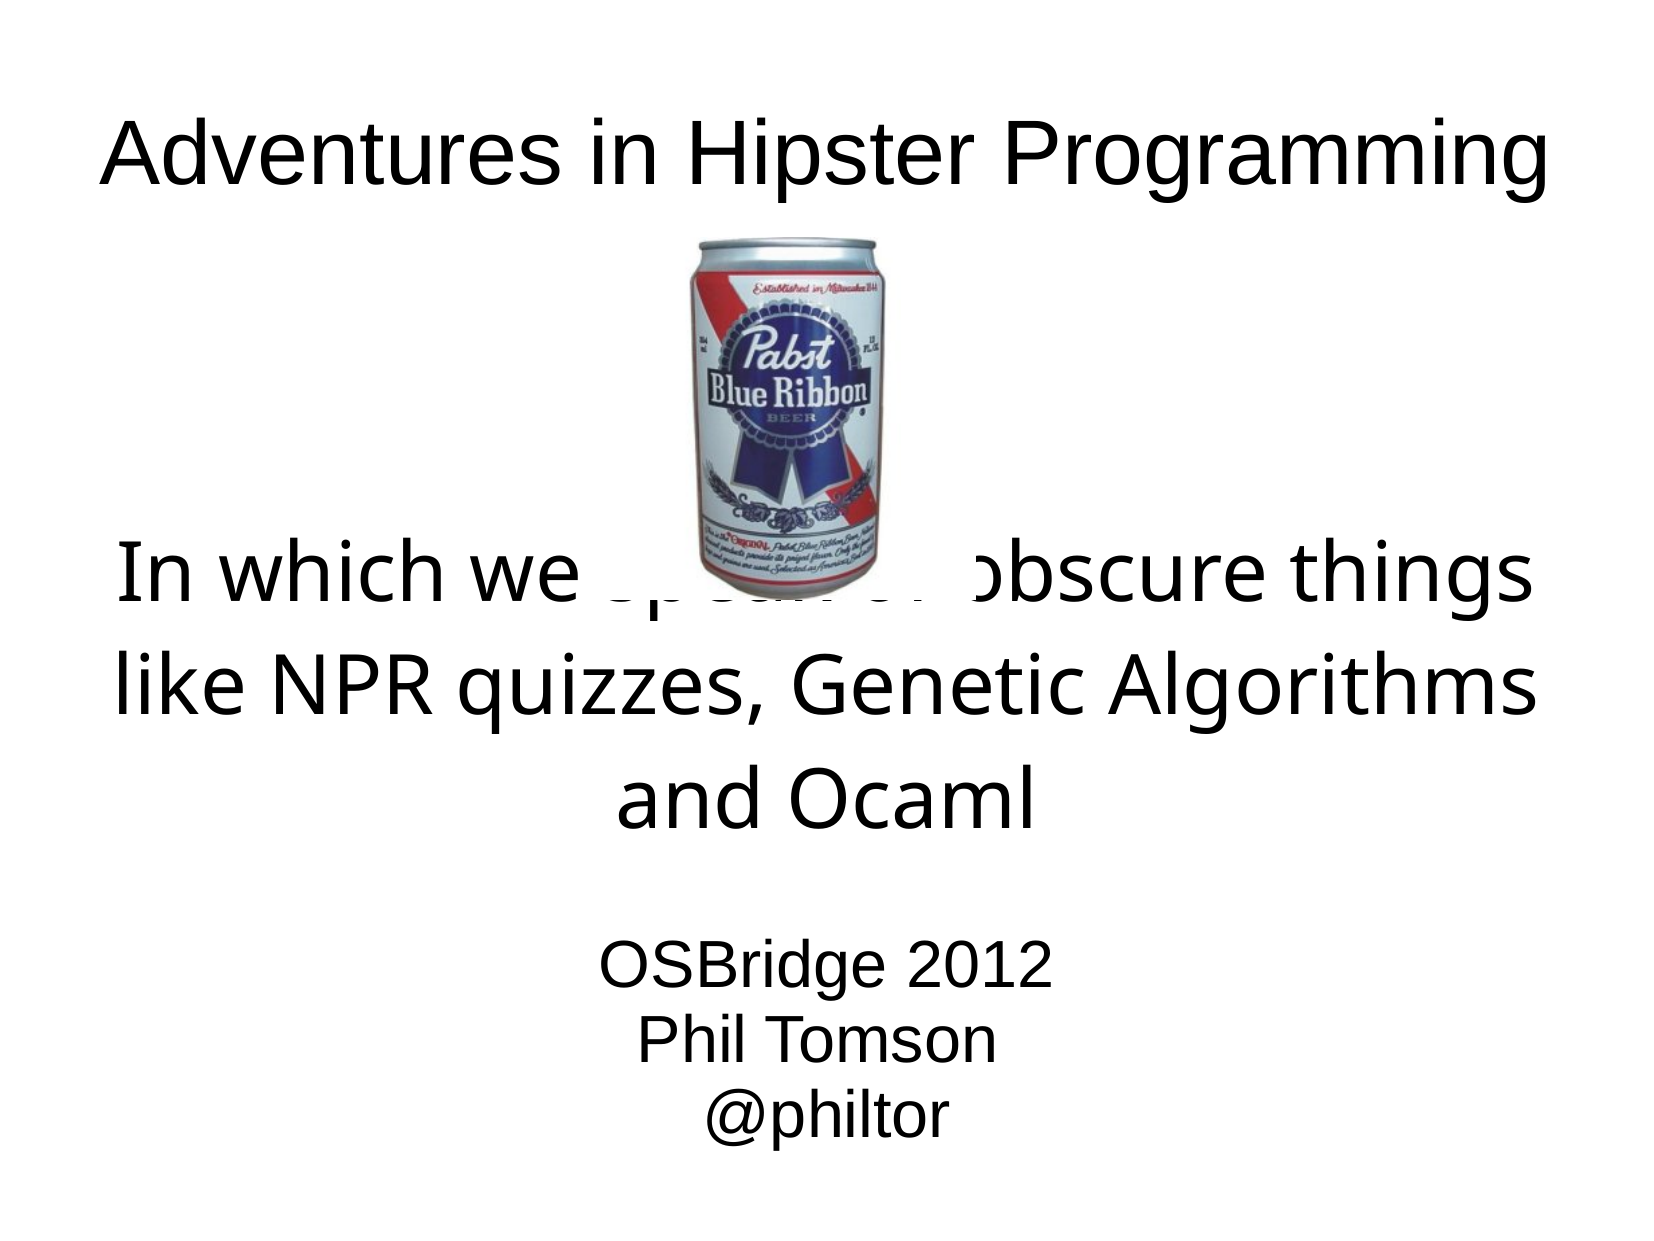

# Adventures in Hipster Programming
In which we speak of obscure things like NPR quizzes, Genetic Algorithms and Ocaml
OSBridge 2012
Phil Tomson
@philtor